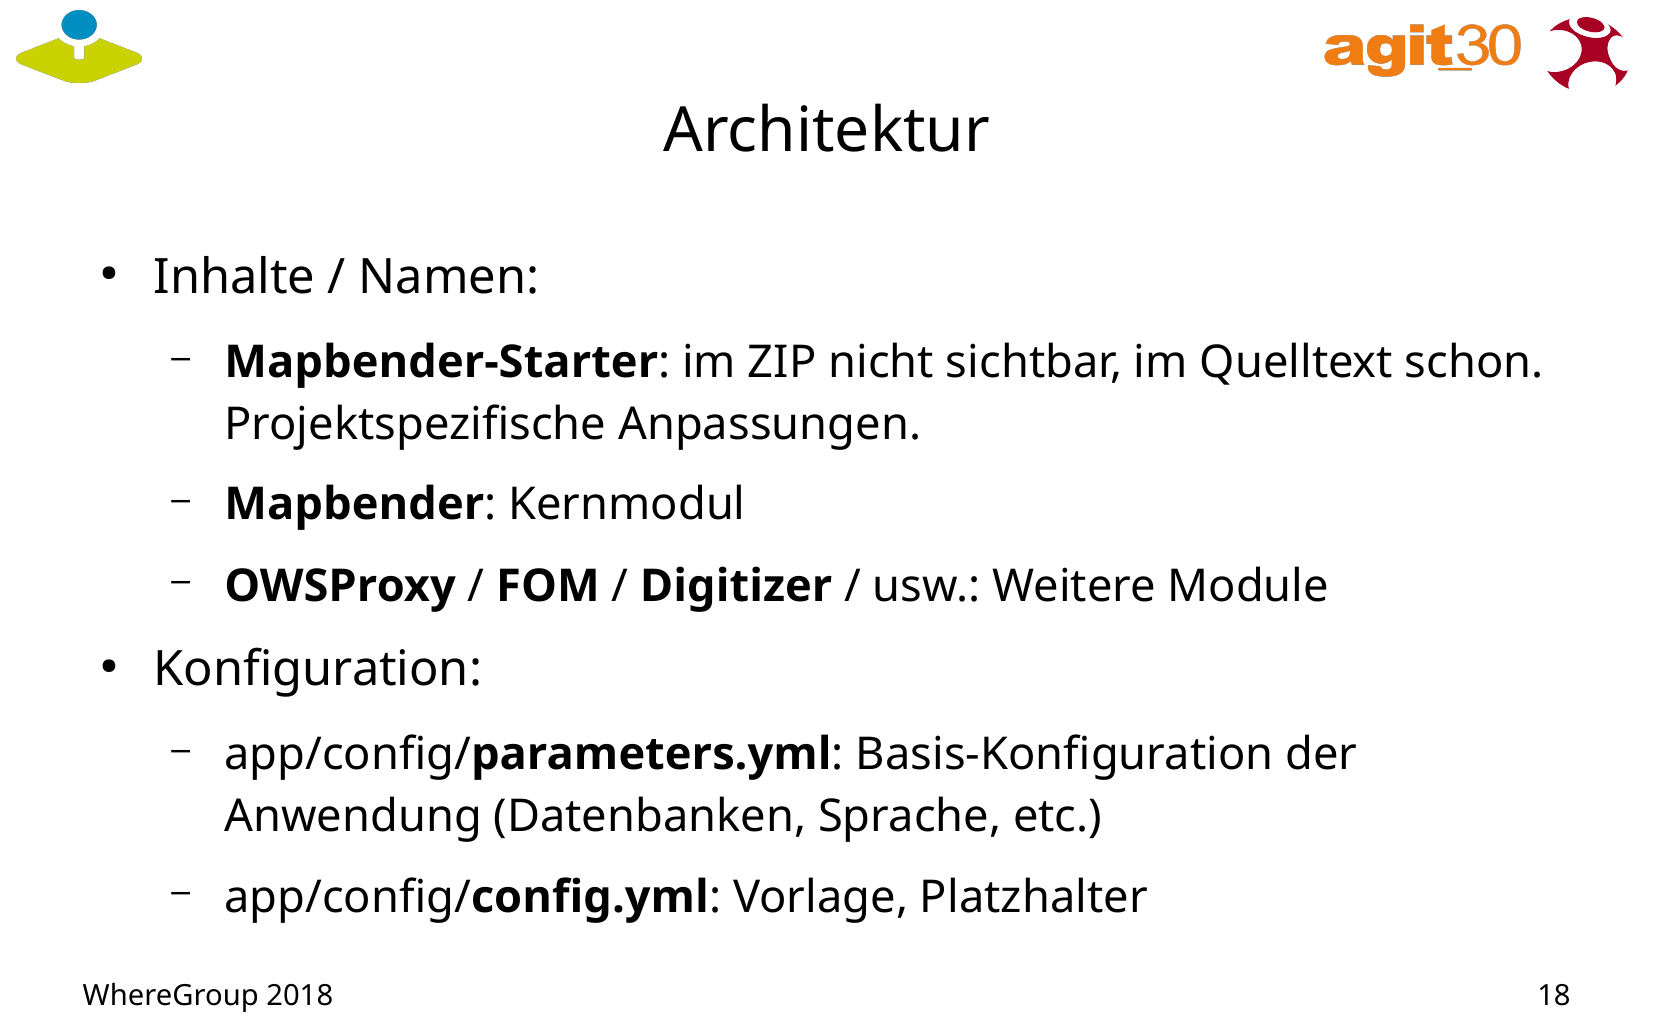

# Architektur
Inhalte / Namen:
Mapbender-Starter: im ZIP nicht sichtbar, im Quelltext schon. Projektspezifische Anpassungen.
Mapbender: Kernmodul
OWSProxy / FOM / Digitizer / usw.: Weitere Module
Konfiguration:
app/config/parameters.yml: Basis-Konfiguration der Anwendung (Datenbanken, Sprache, etc.)
app/config/config.yml: Vorlage, Platzhalter
WhereGroup 2018
18